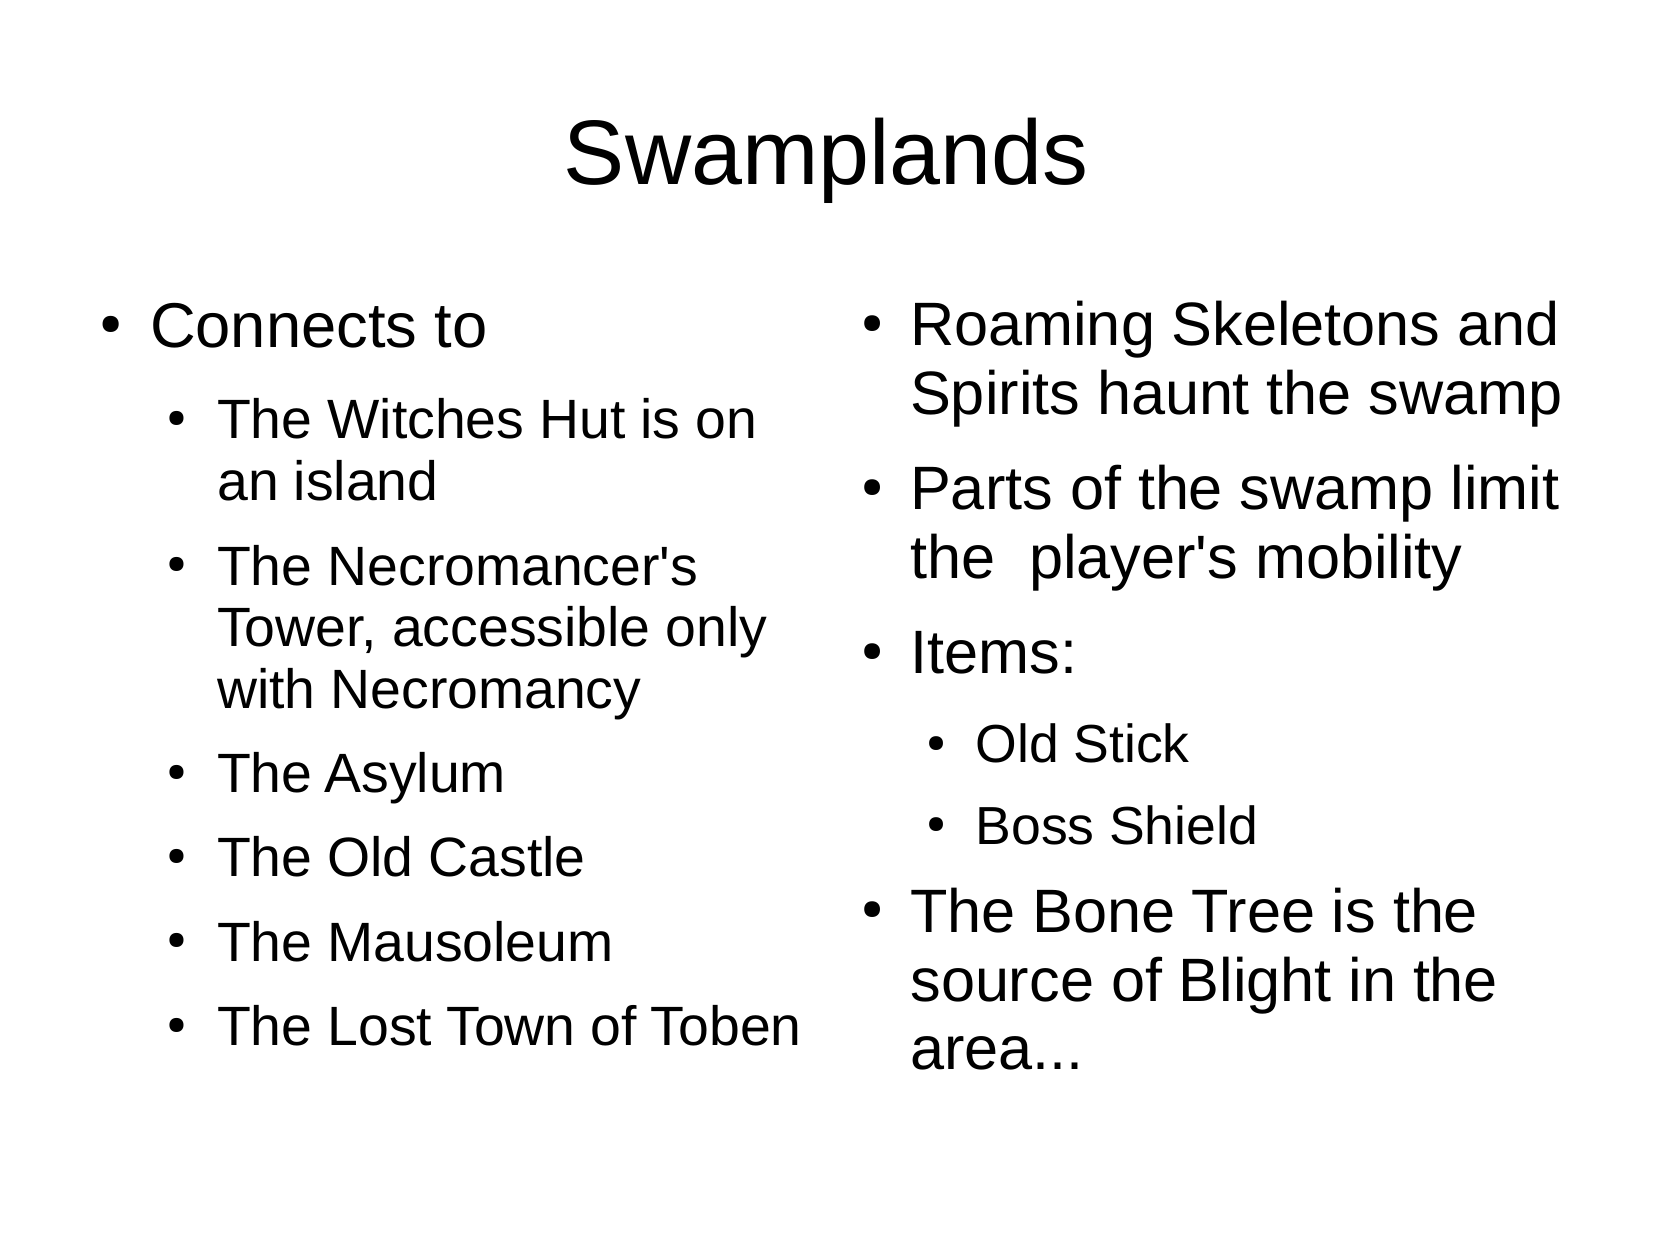

# Swamplands
Connects to
The Witches Hut is on an island
The Necromancer's Tower, accessible only with Necromancy
The Asylum
The Old Castle
The Mausoleum
The Lost Town of Toben
Roaming Skeletons and Spirits haunt the swamp
Parts of the swamp limit the player's mobility
Items:
Old Stick
Boss Shield
The Bone Tree is the source of Blight in the area...